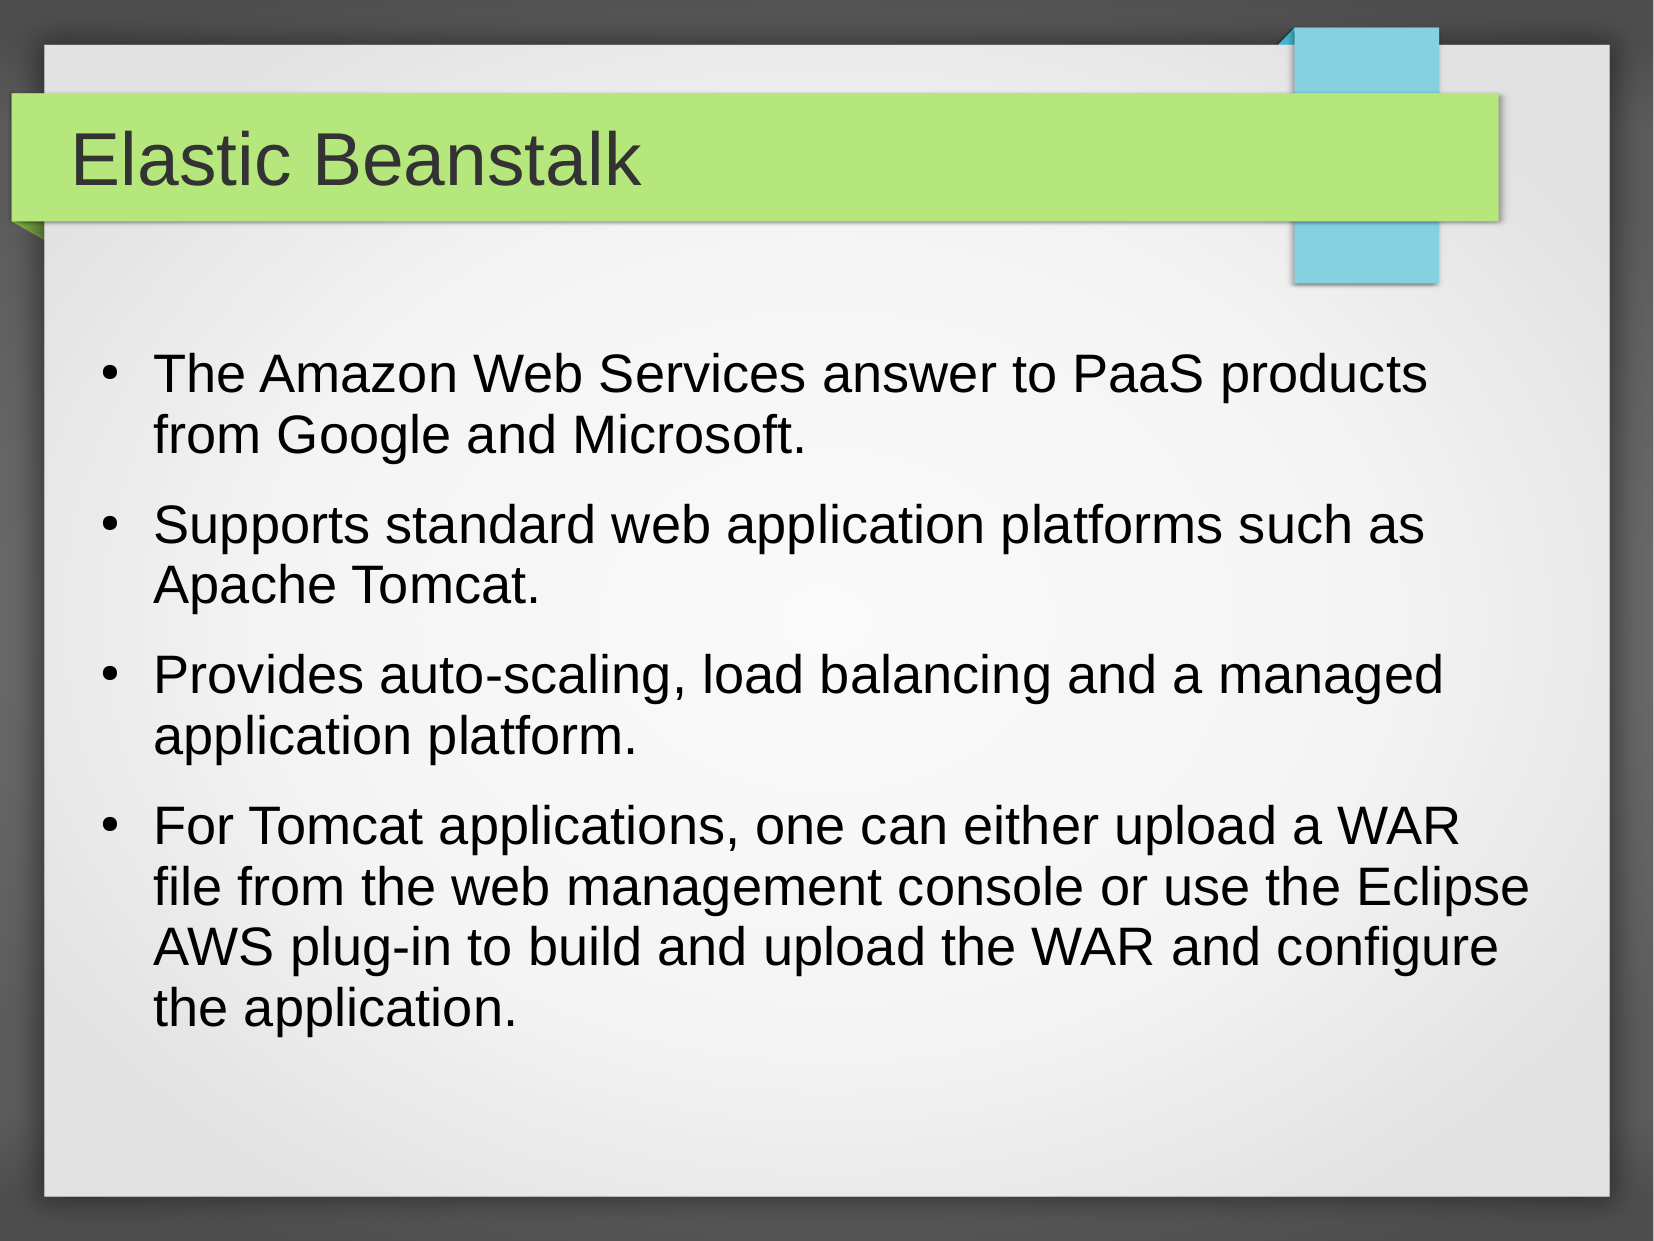

# Elastic Beanstalk
The Amazon Web Services answer to PaaS products from Google and Microsoft.
Supports standard web application platforms such as Apache Tomcat.
Provides auto-scaling, load balancing and a managed application platform.
For Tomcat applications, one can either upload a WAR file from the web management console or use the Eclipse AWS plug-in to build and upload the WAR and configure the application.